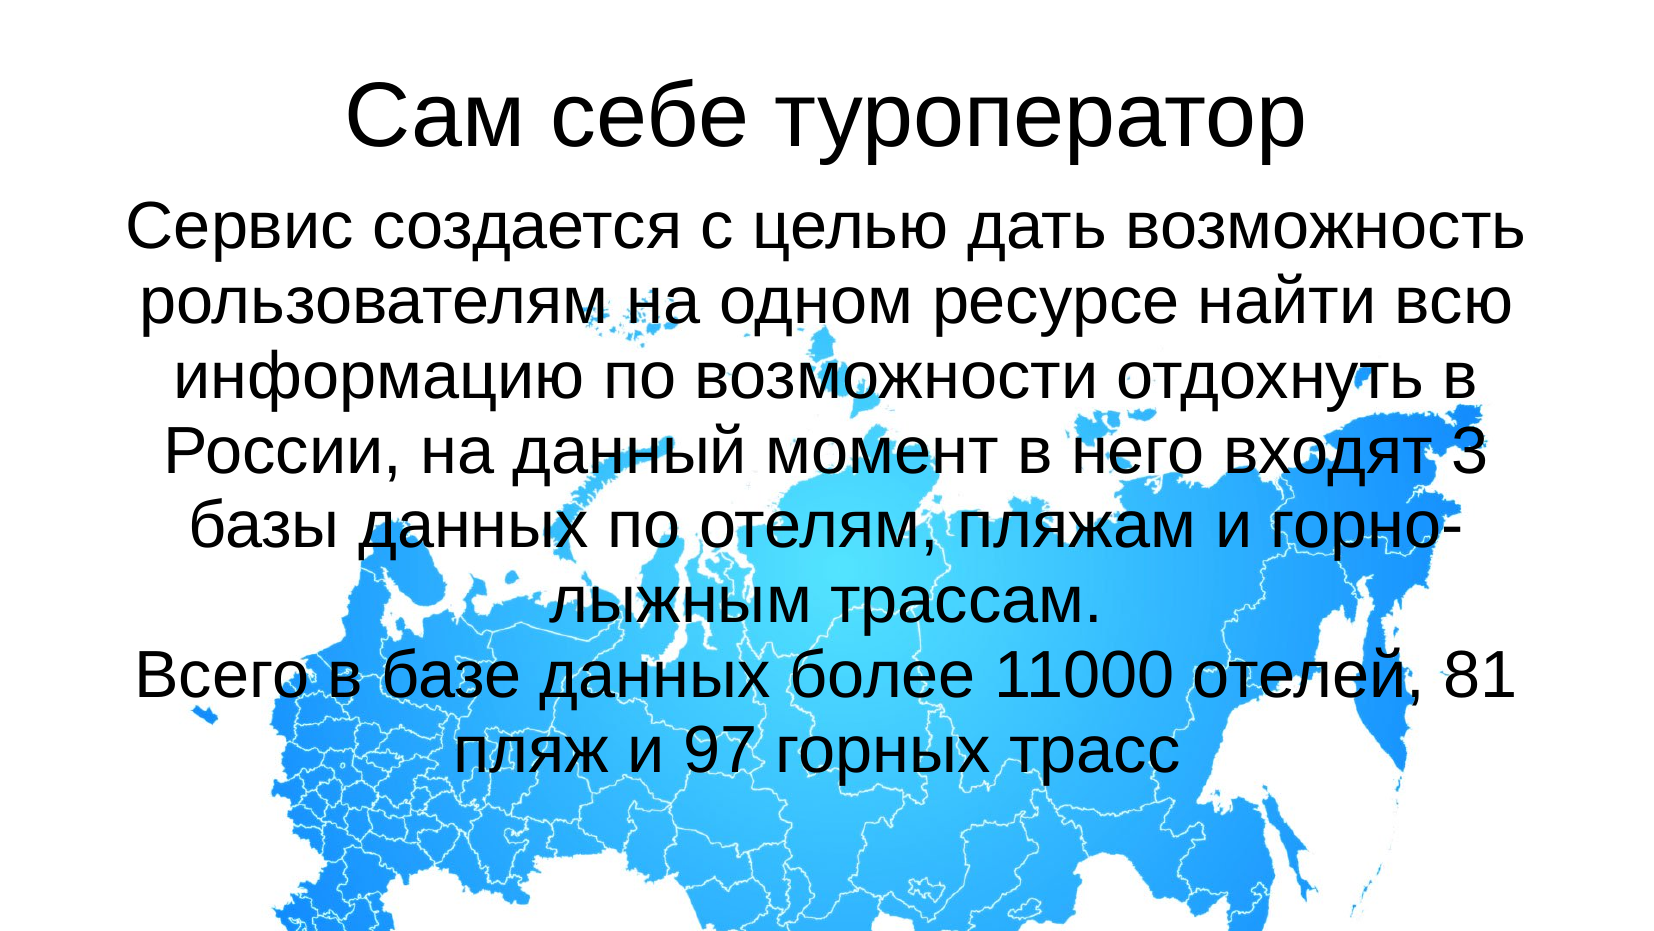

# Сам себе туроператор
Сервис создается с целью дать возможность рользователям на одном ресурсе найти всю информацию по возможности отдохнуть в России, на данный момент в него входят 3 базы данных по отелям, пляжам и горно-лыжным трассам.
Всего в базе данных более 11000 отелей, 81 пляж и 97 горных трасс